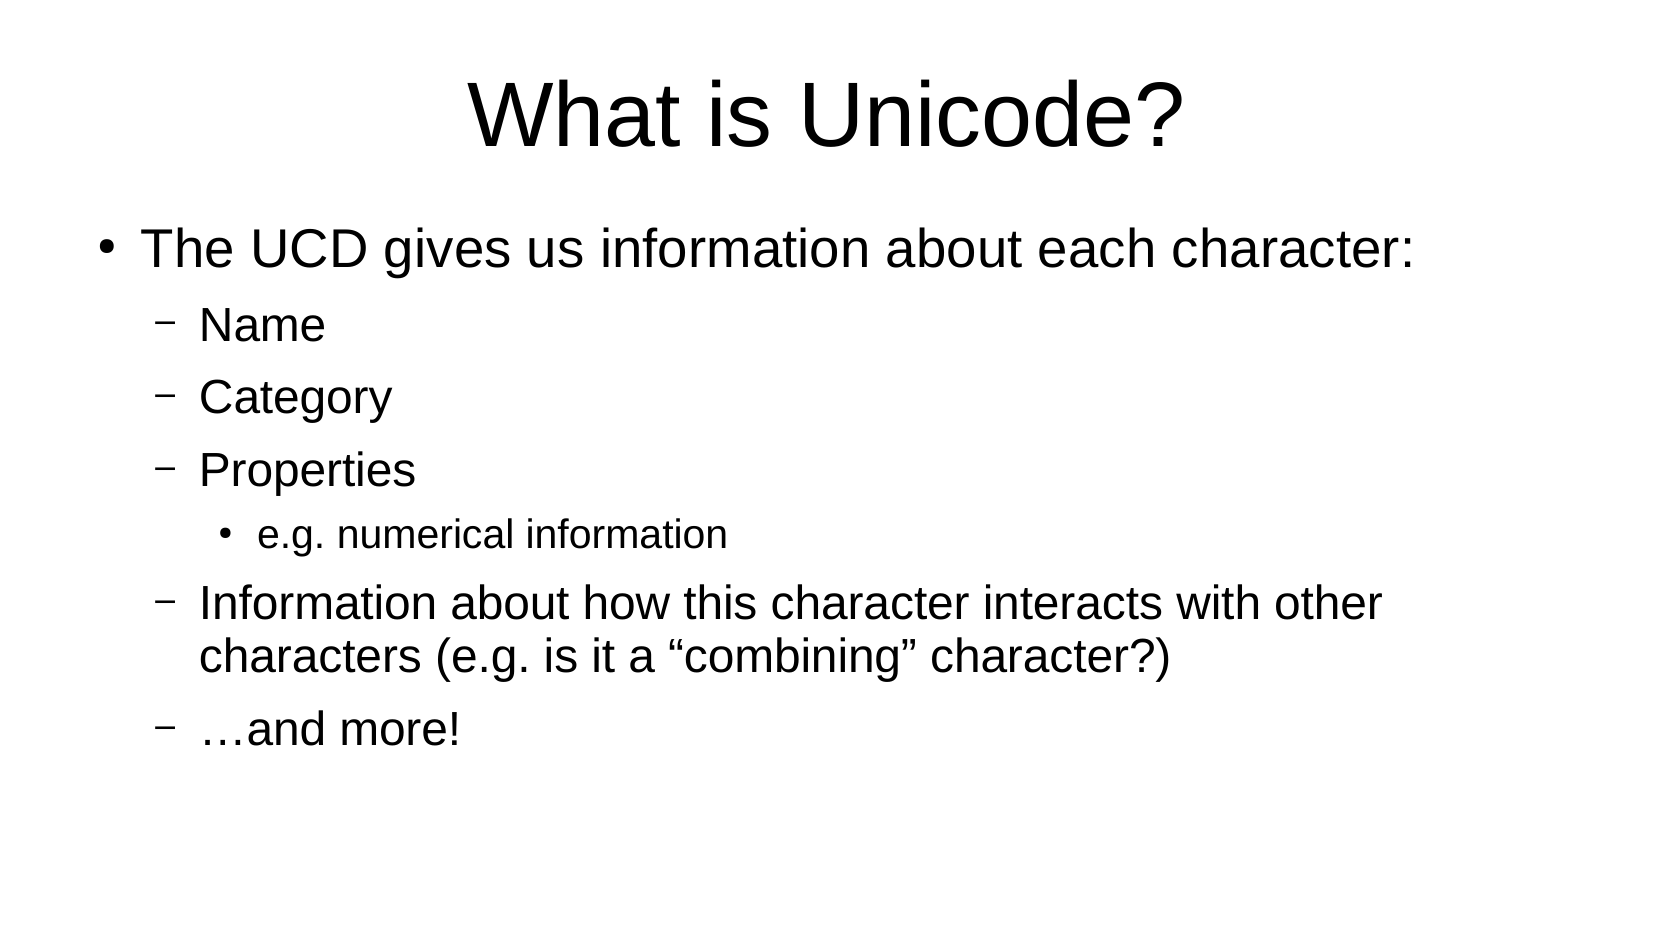

# What is Unicode?
The UCD gives us information about each character:
Name
Category
Properties
e.g. numerical information
Information about how this character interacts with other characters (e.g. is it a “combining” character?)
…and more!